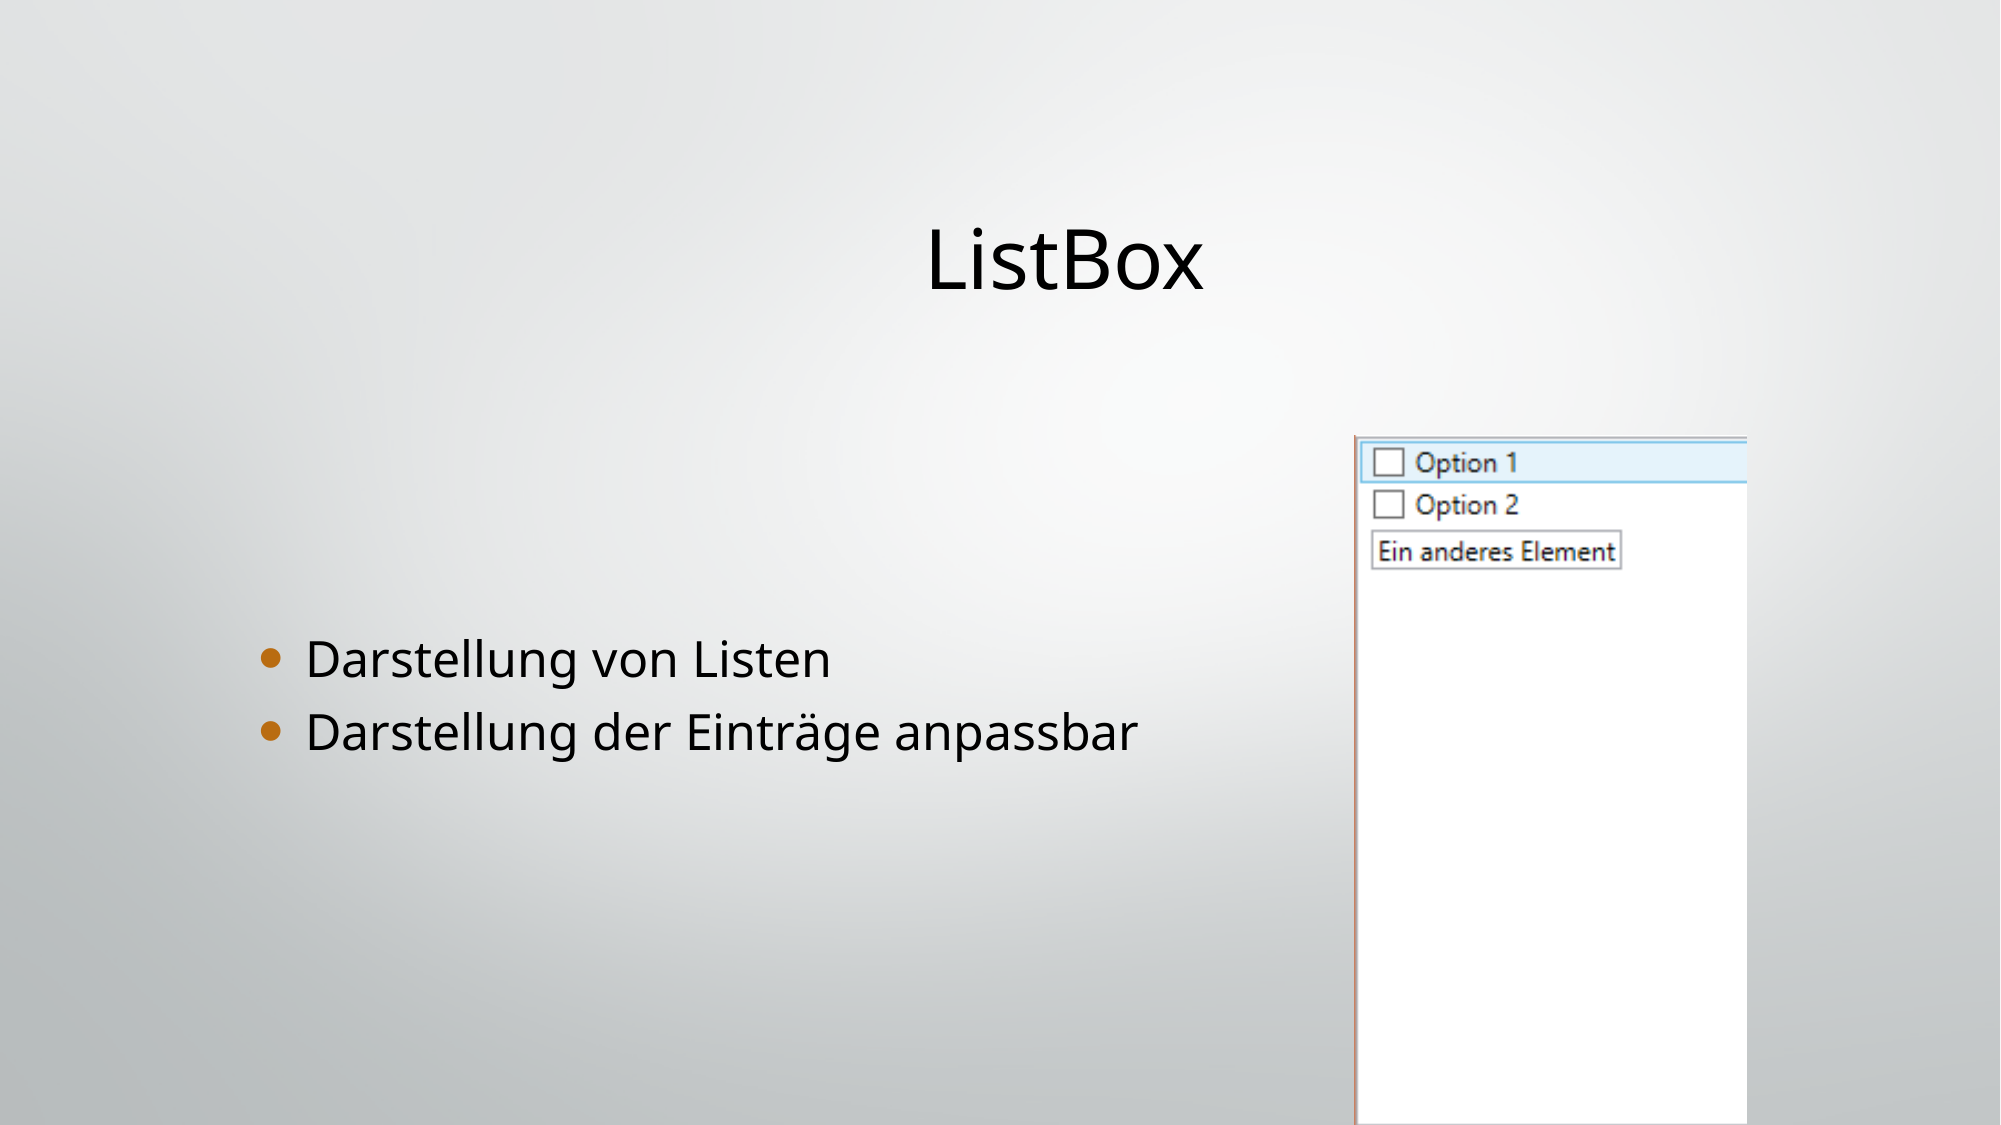

# ListBox
Darstellung von Listen
Darstellung der Einträge anpassbar